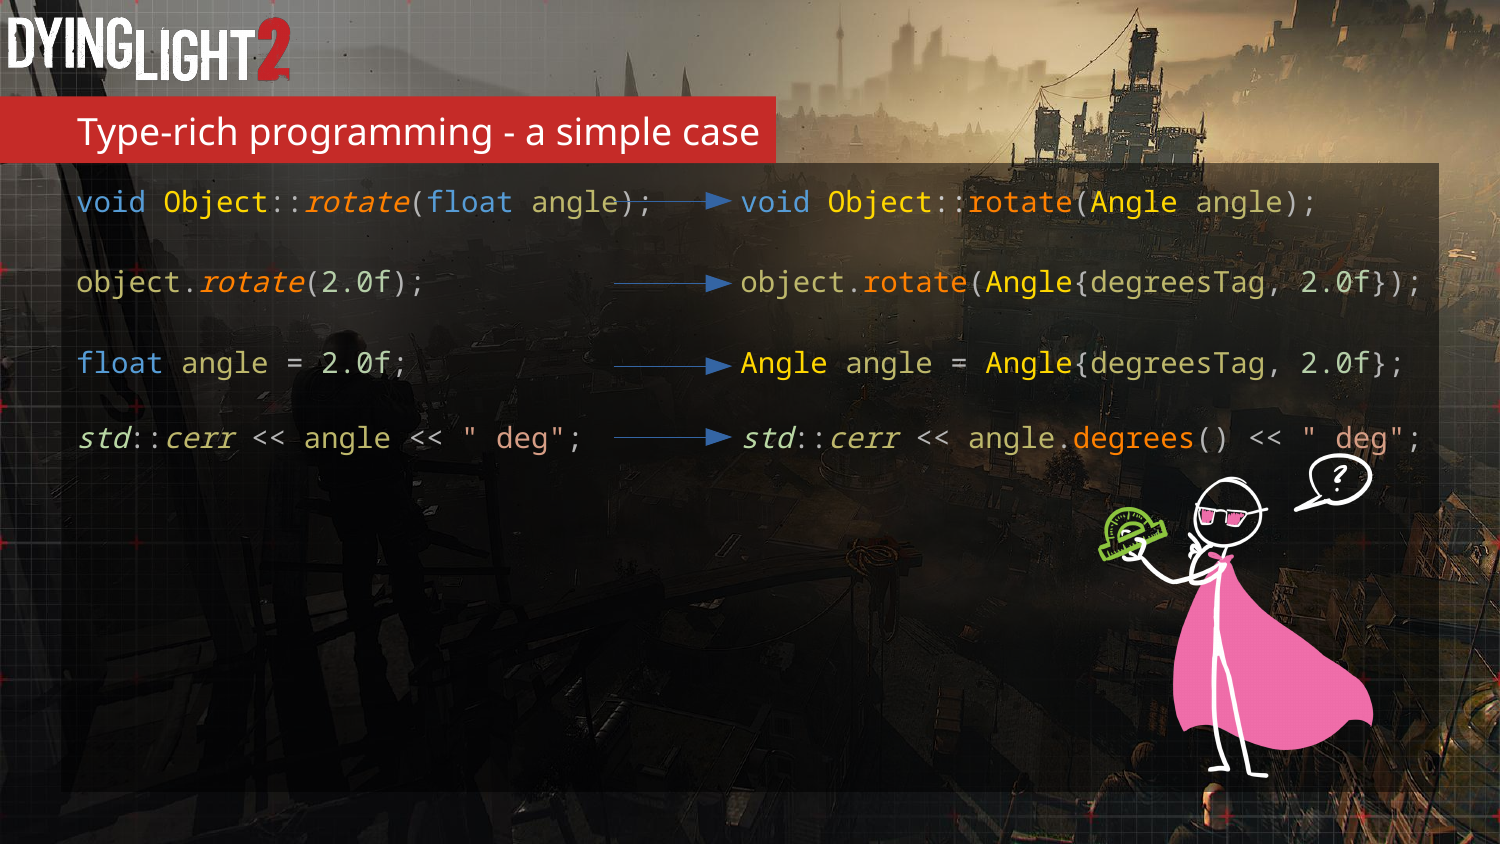

Type-rich programming - a simple case
void Object::rotate(float angle);		void Object::rotate(Angle angle);
object.rotate(2.0f);					object.rotate(Angle{degreesTag, 2.0f});
float angle = 2.0f;					Angle angle = Angle{degreesTag, 2.0f};
std::cerr << angle << " deg";			std::cerr << angle.degrees() << " deg";